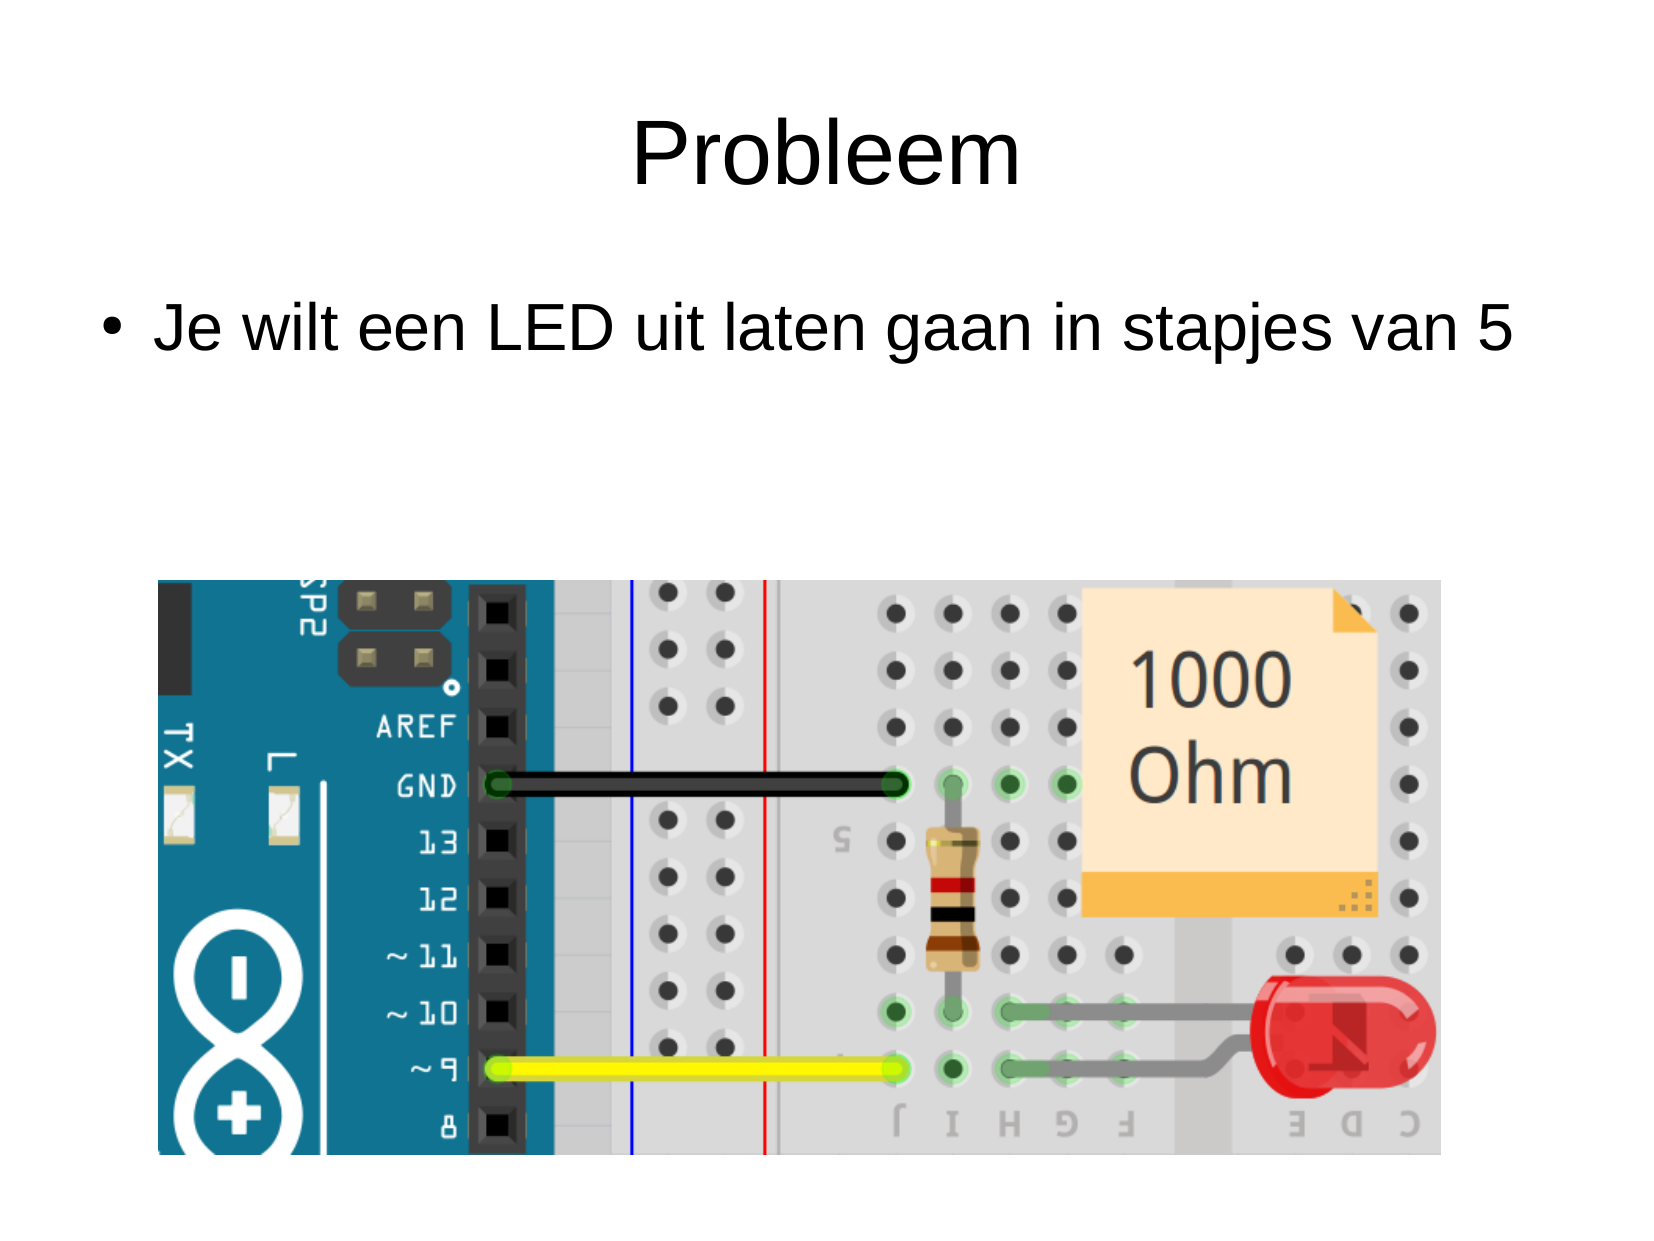

# Probleem
Je wilt een LED uit laten gaan in stapjes van 5